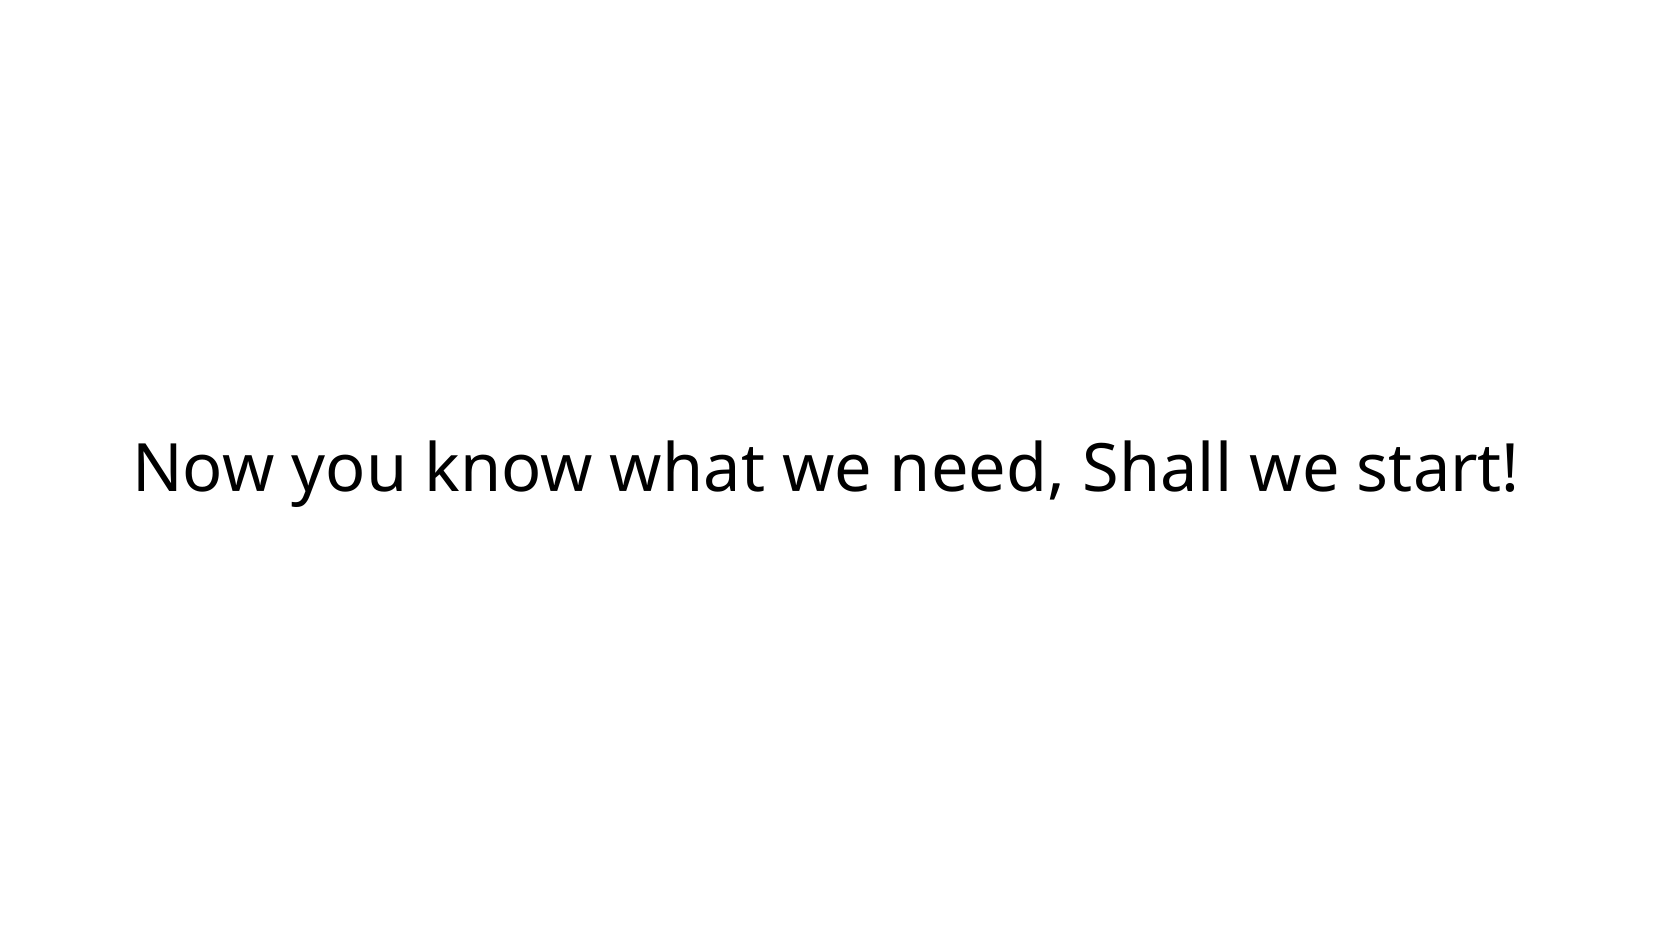

# Now you know what we need, Shall we start!